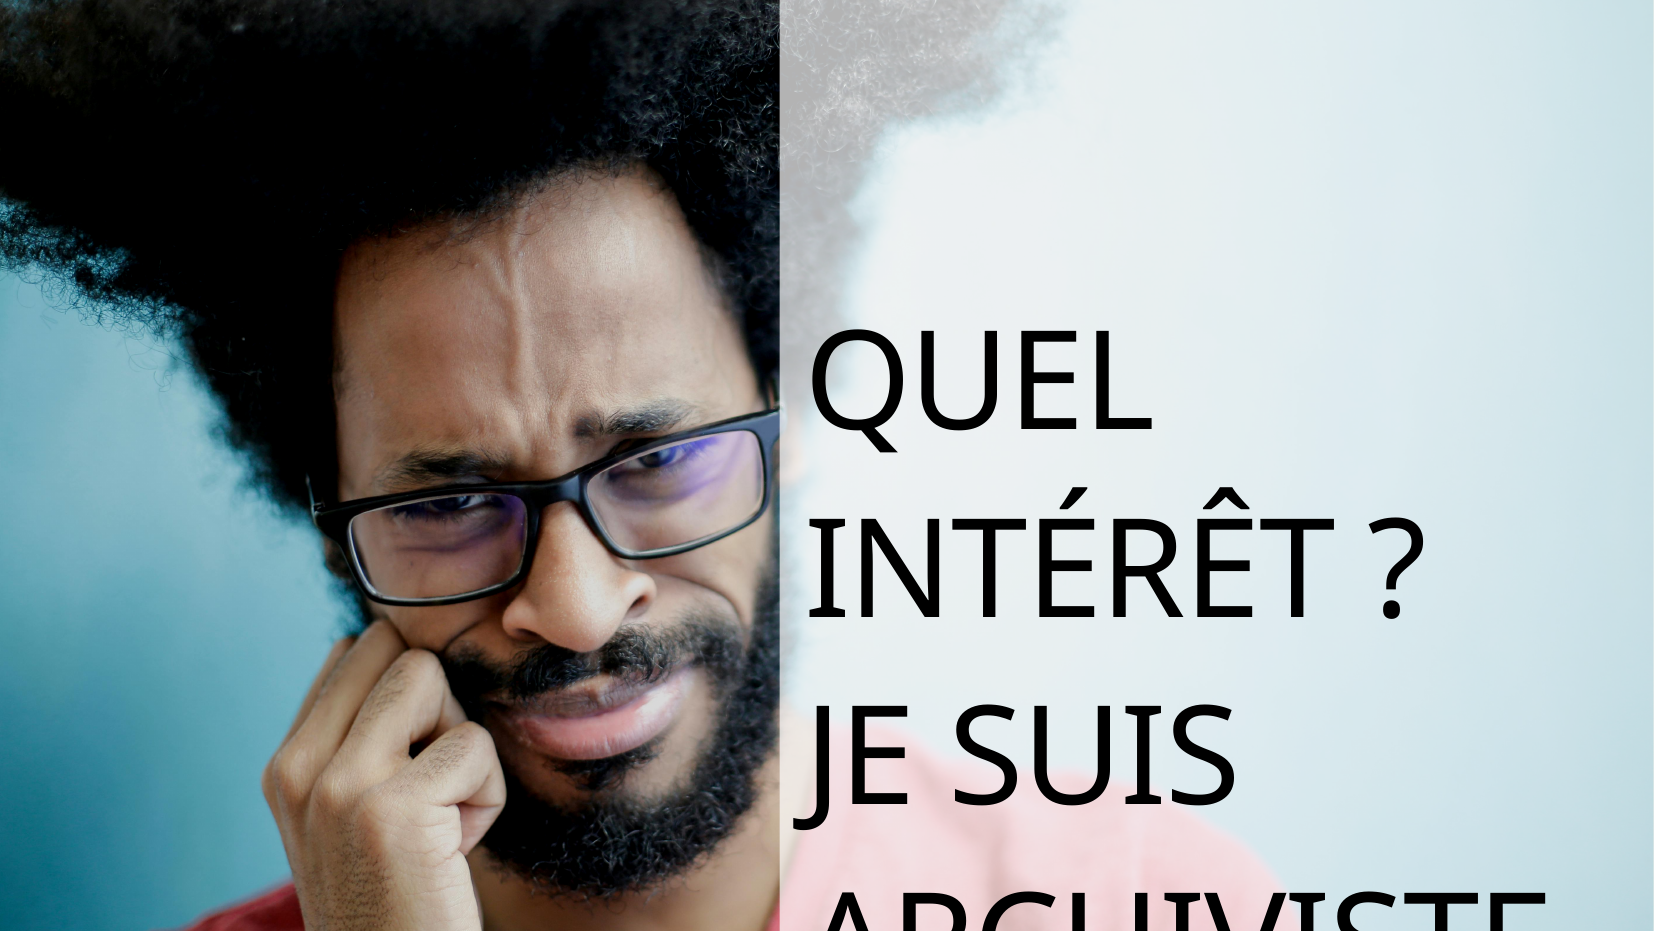

Quel intérêt ?
je suis archiviste,
pas ingénieur